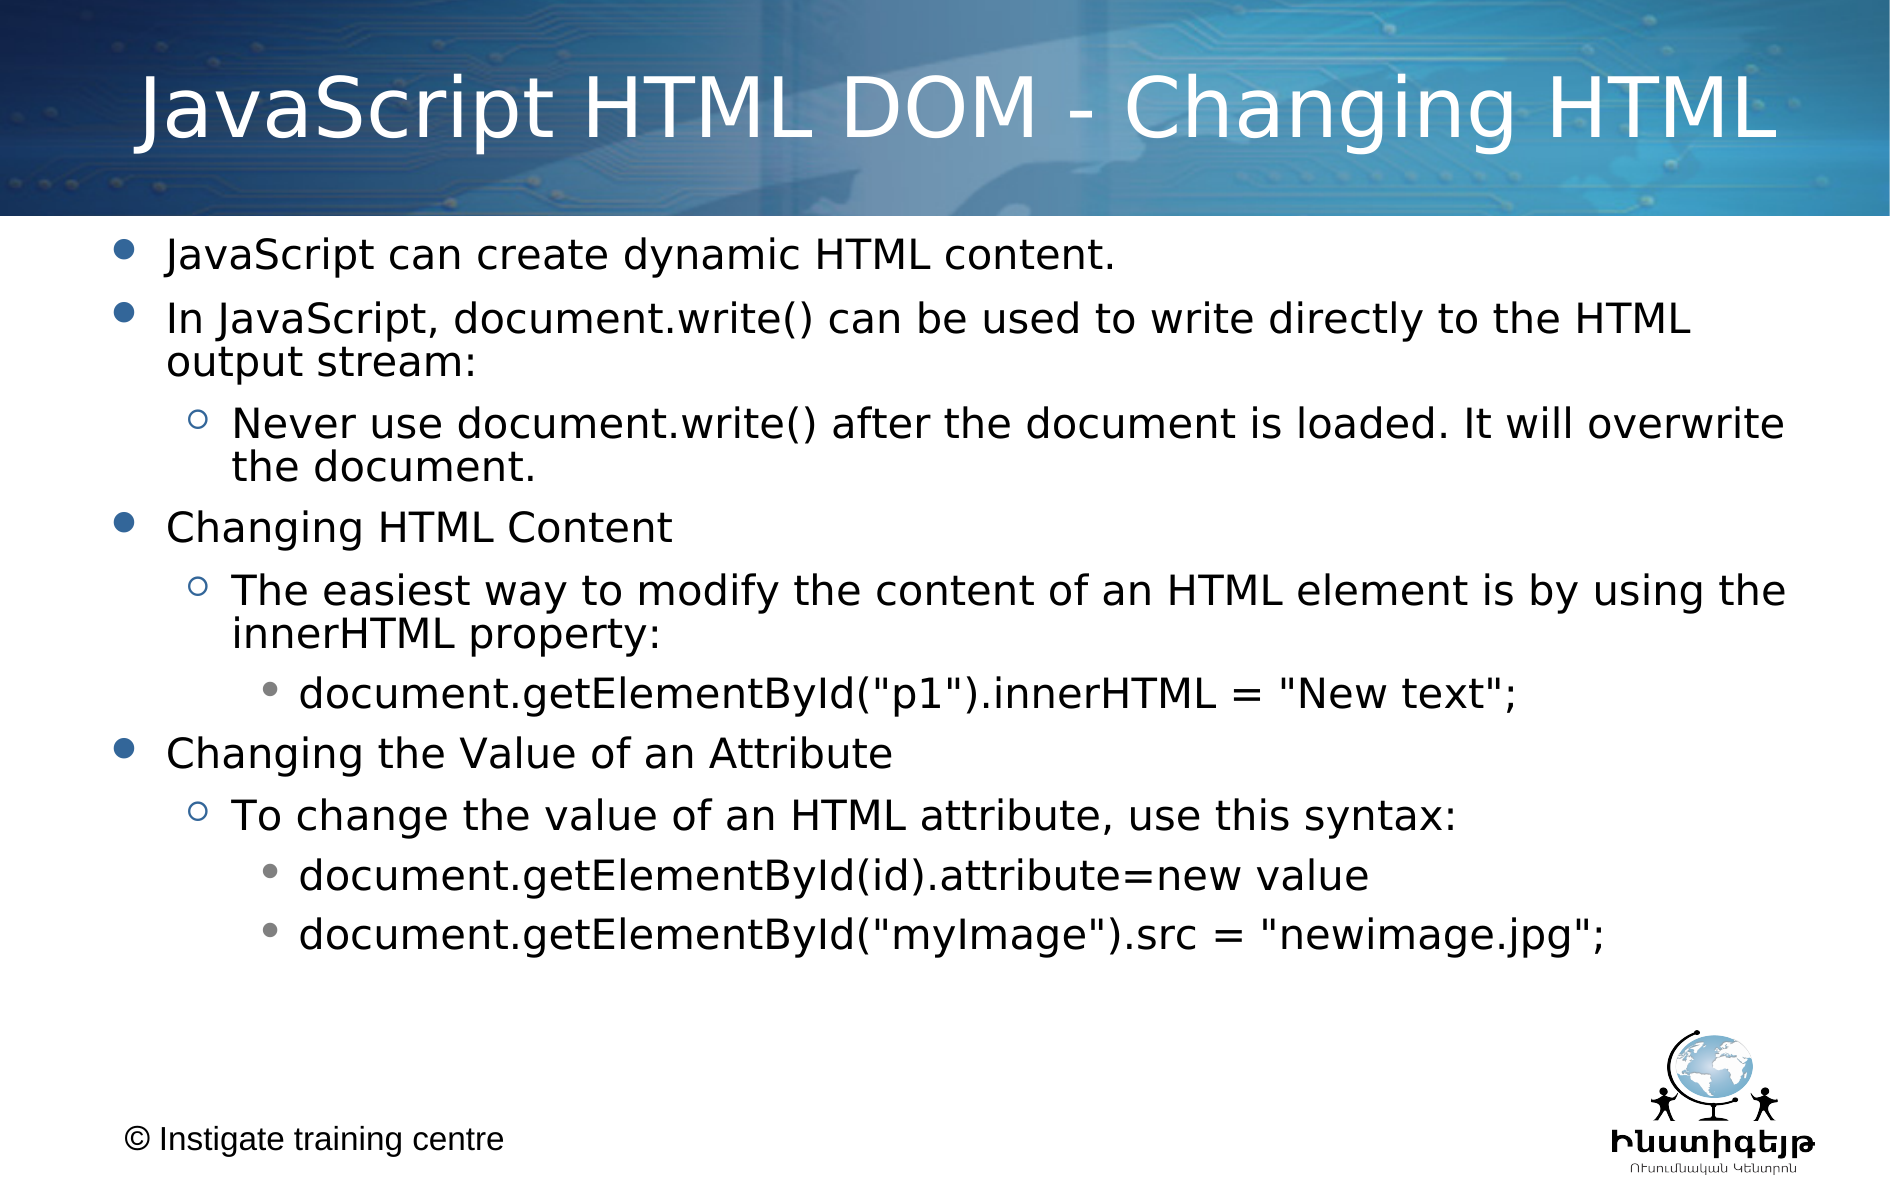

JavaScript HTML DOM - Changing HTML
# JavaScript can create dynamic HTML content.
In JavaScript, document.write() can be used to write directly to the HTML output stream:
Never use document.write() after the document is loaded. It will overwrite the document.
Changing HTML Content
The easiest way to modify the content of an HTML element is by using the innerHTML property:
document.getElementById("p1").innerHTML = "New text";
Changing the Value of an Attribute
To change the value of an HTML attribute, use this syntax:
document.getElementById(id).attribute=new value
document.getElementById("myImage").src = "newimage.jpg";